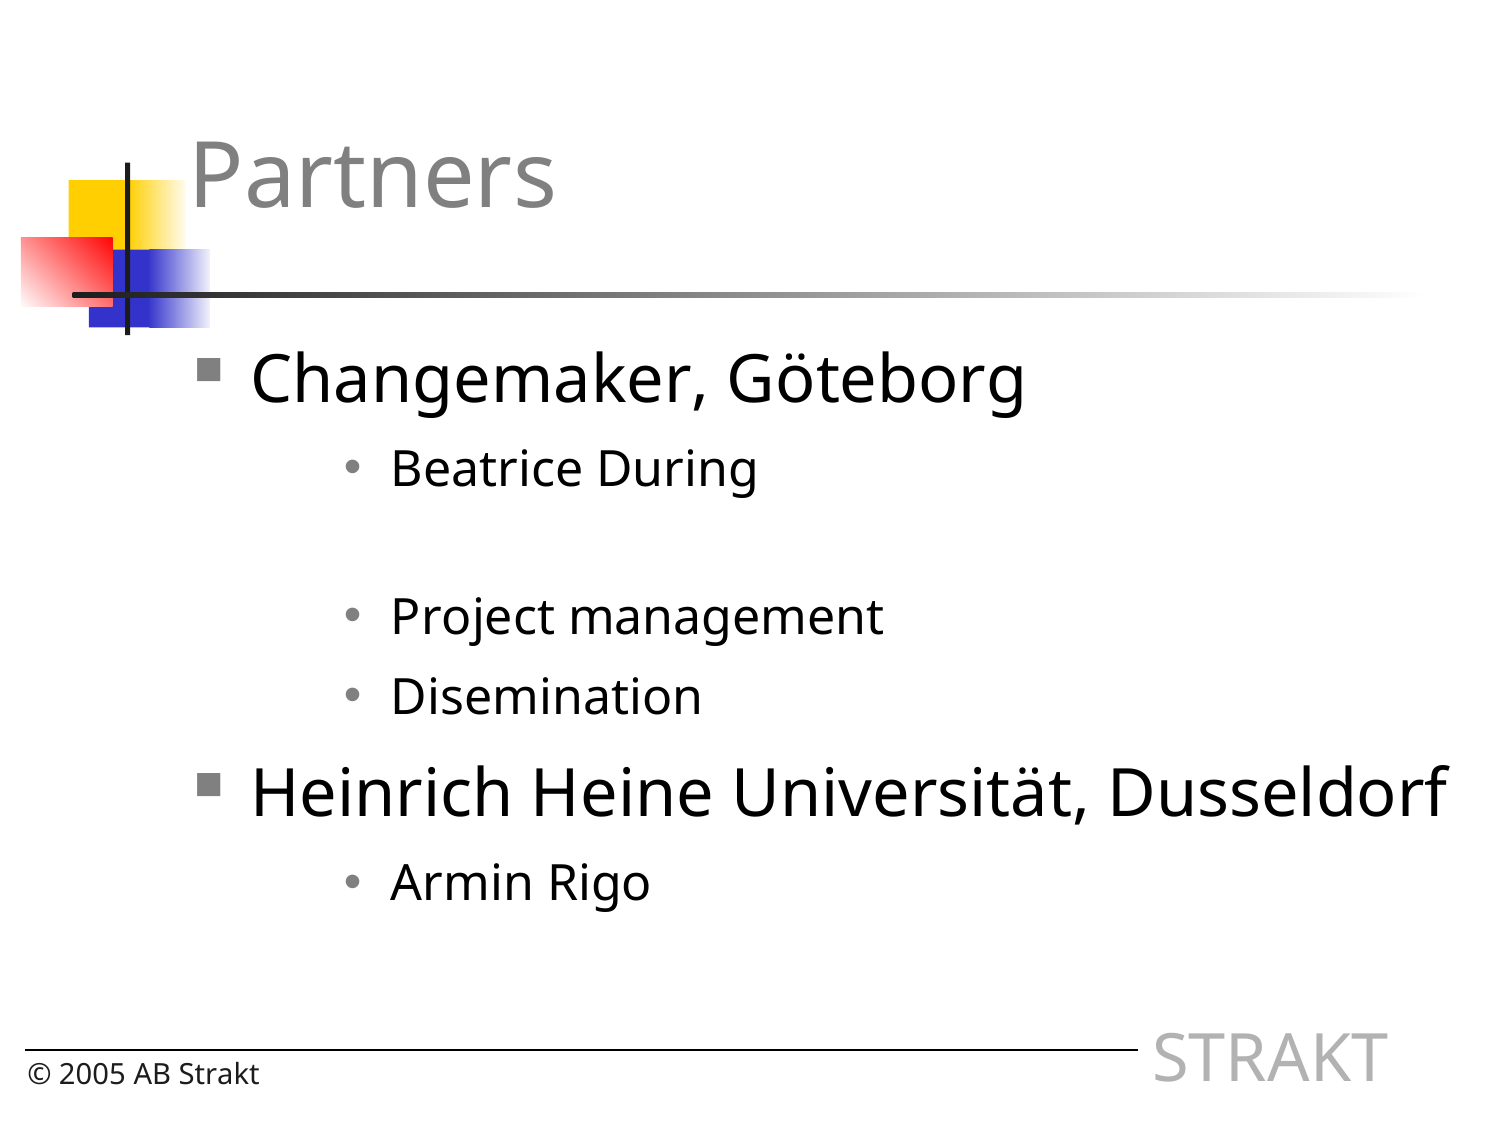

# Partners
Changemaker, Göteborg
Beatrice During
Project management
Disemination
Heinrich Heine Universität, Dusseldorf
Armin Rigo